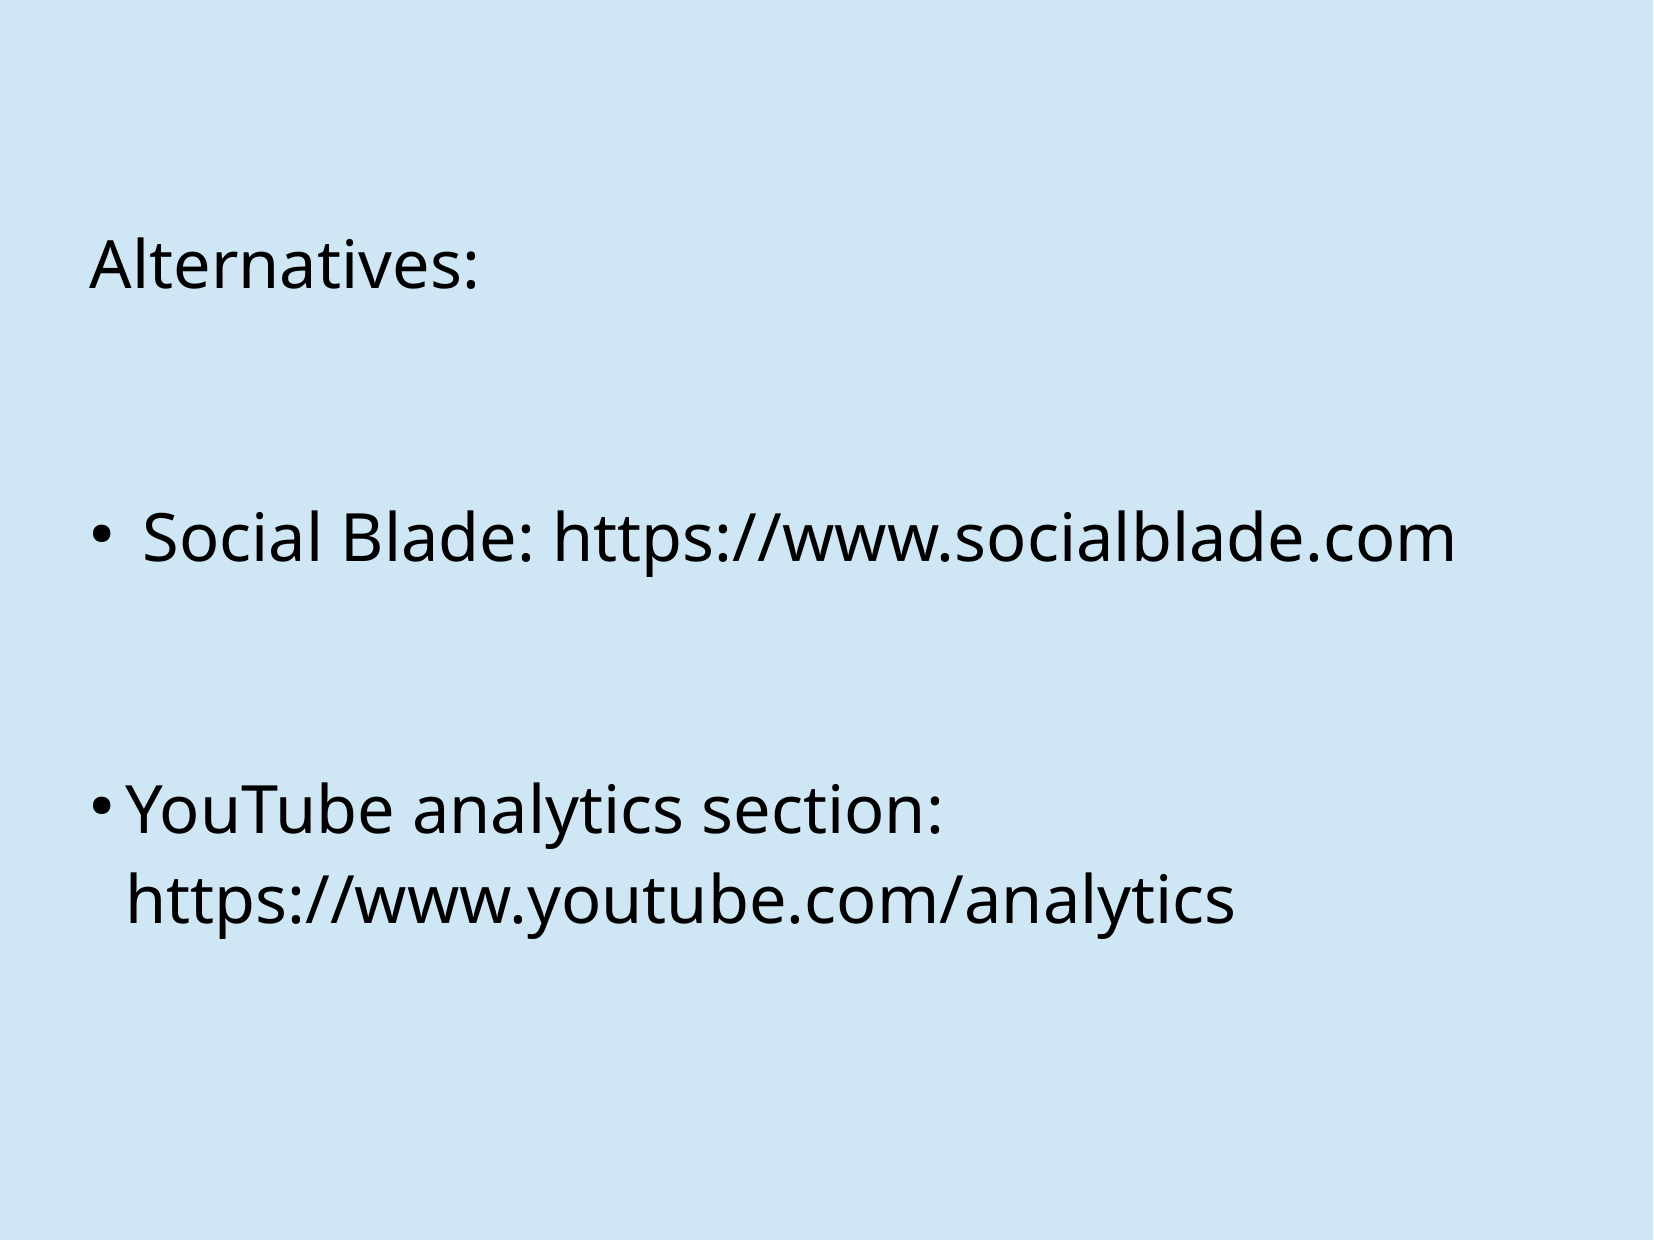

Alternatives:
 Social Blade: https://www.socialblade.com
YouTube analytics section: https://www.youtube.com/analytics